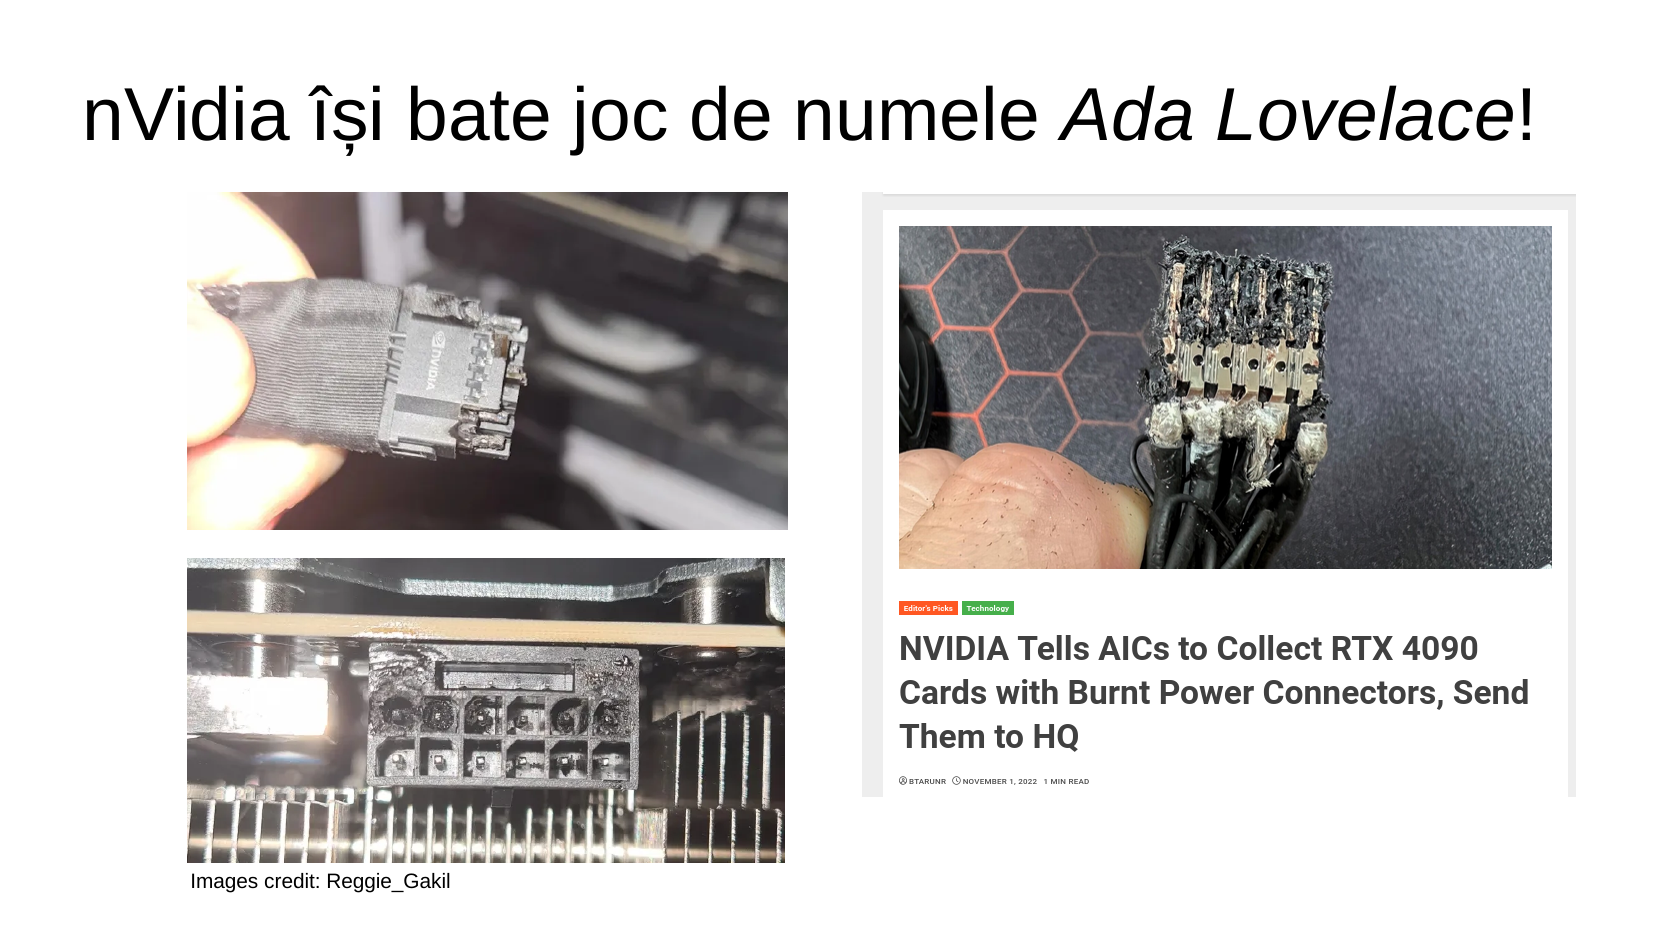

# nVidia își bate joc de numele Ada Lovelace!
Images credit: Reggie_Gakil